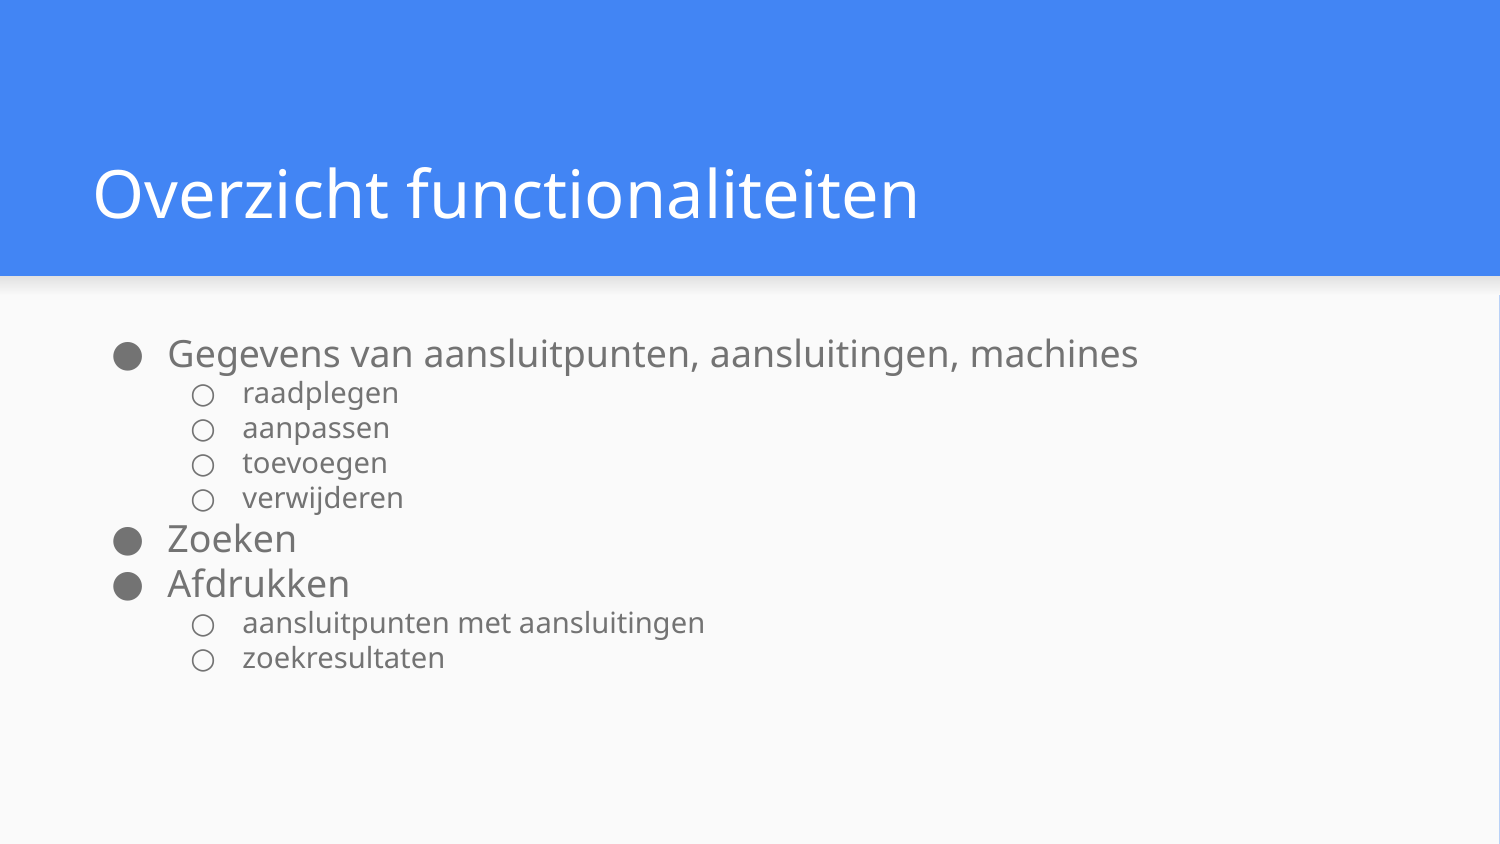

# Overzicht functionaliteiten
Gegevens van aansluitpunten, aansluitingen, machines
raadplegen
aanpassen
toevoegen
verwijderen
Zoeken
Afdrukken
aansluitpunten met aansluitingen
zoekresultaten